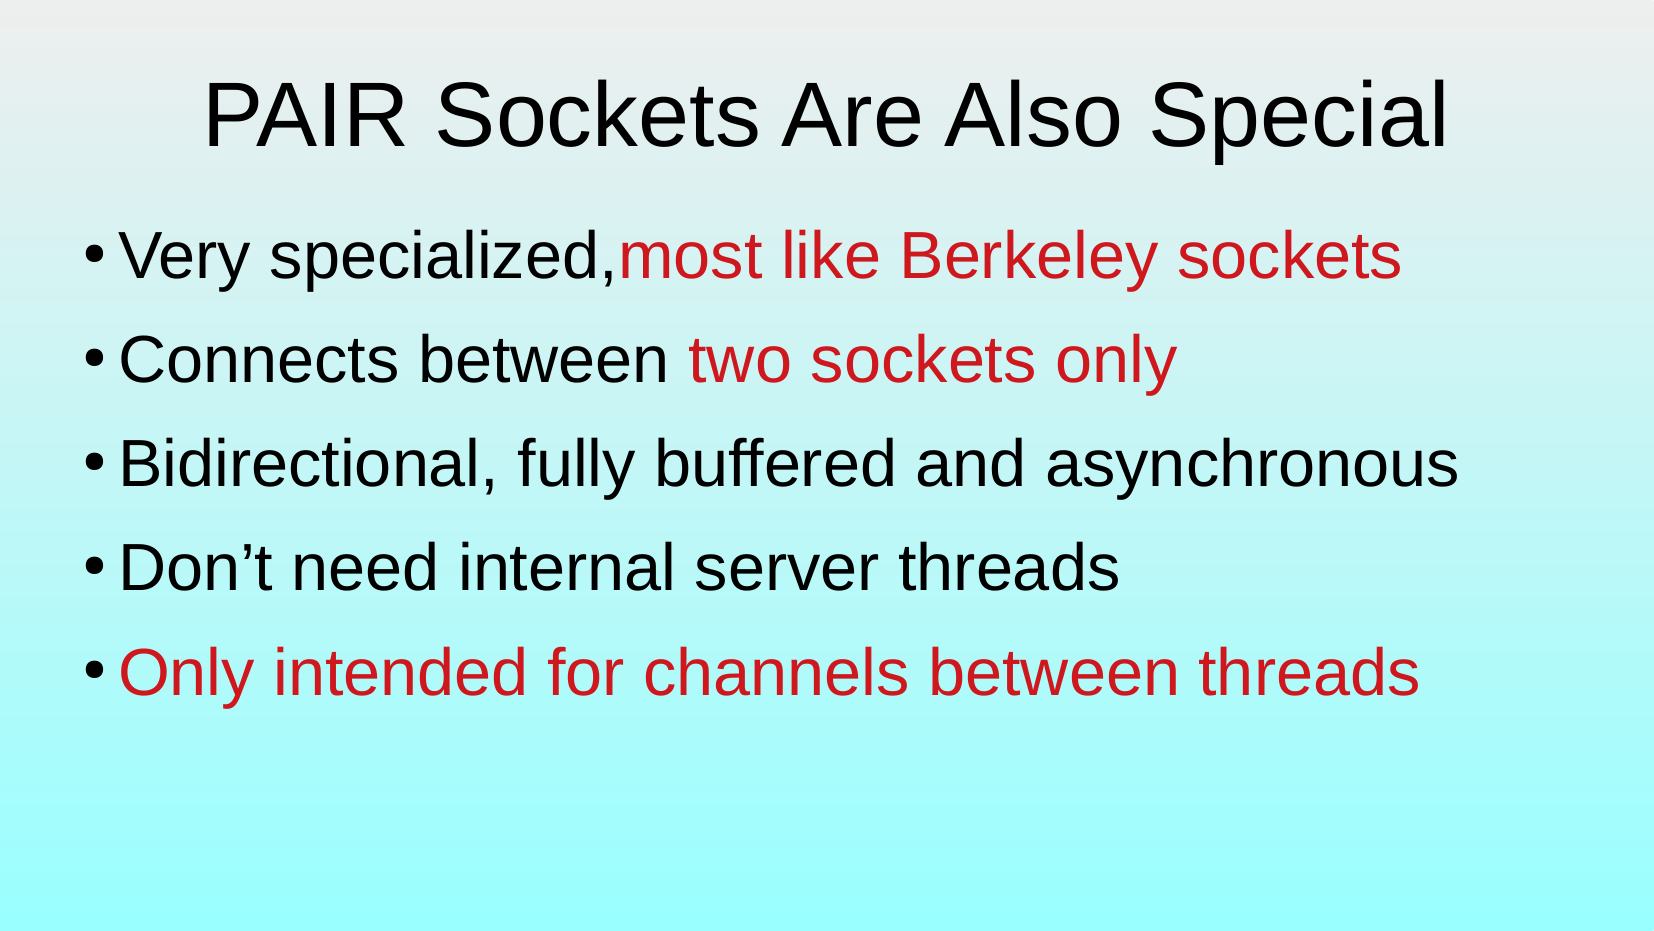

# PAIR Sockets Are Also Special
Very specialized,most like Berkeley sockets
Connects between two sockets only
Bidirectional, fully buffered and asynchronous
Don’t need internal server threads
Only intended for channels between threads